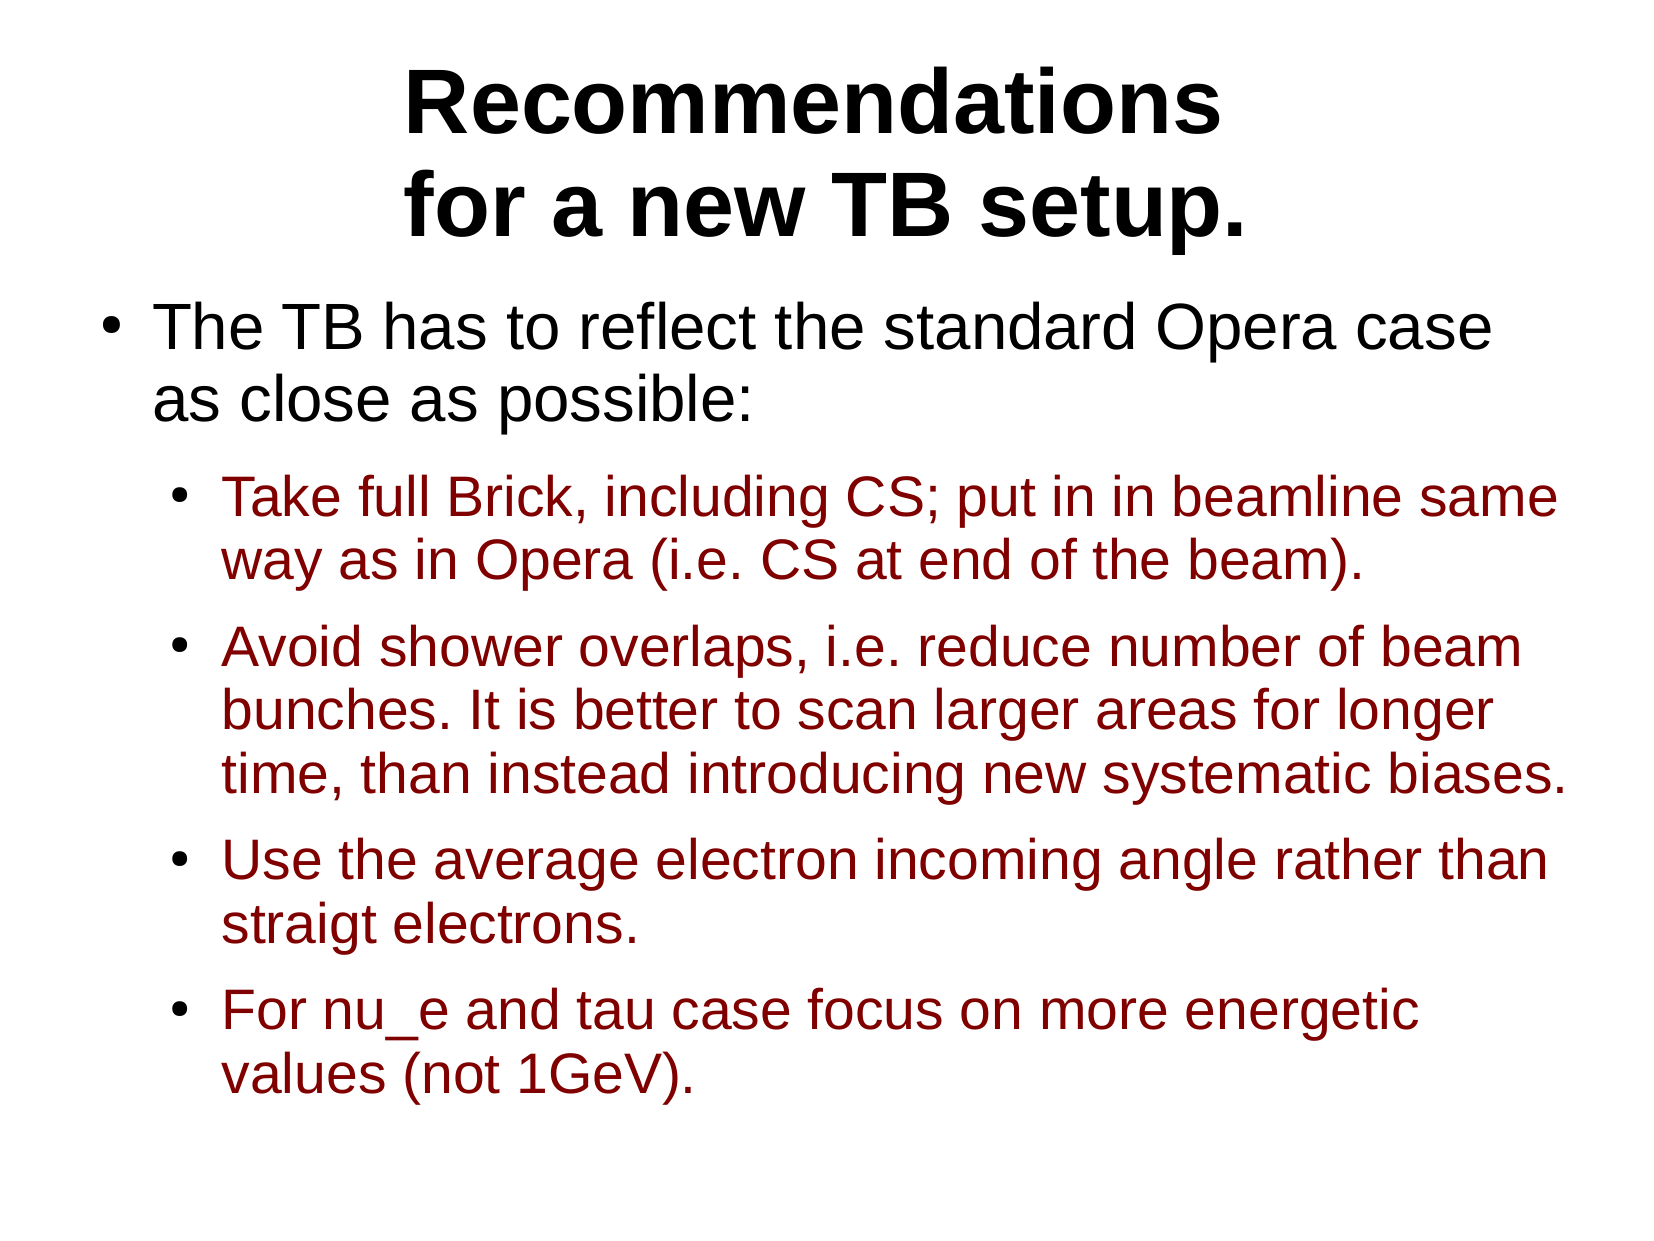

# Recommendations for a new TB setup.
The TB has to reflect the standard Opera case as close as possible:
Take full Brick, including CS; put in in beamline same way as in Opera (i.e. CS at end of the beam).
Avoid shower overlaps, i.e. reduce number of beam bunches. It is better to scan larger areas for longer time, than instead introducing new systematic biases.
Use the average electron incoming angle rather than straigt electrons.
For nu_e and tau case focus on more energetic values (not 1GeV).